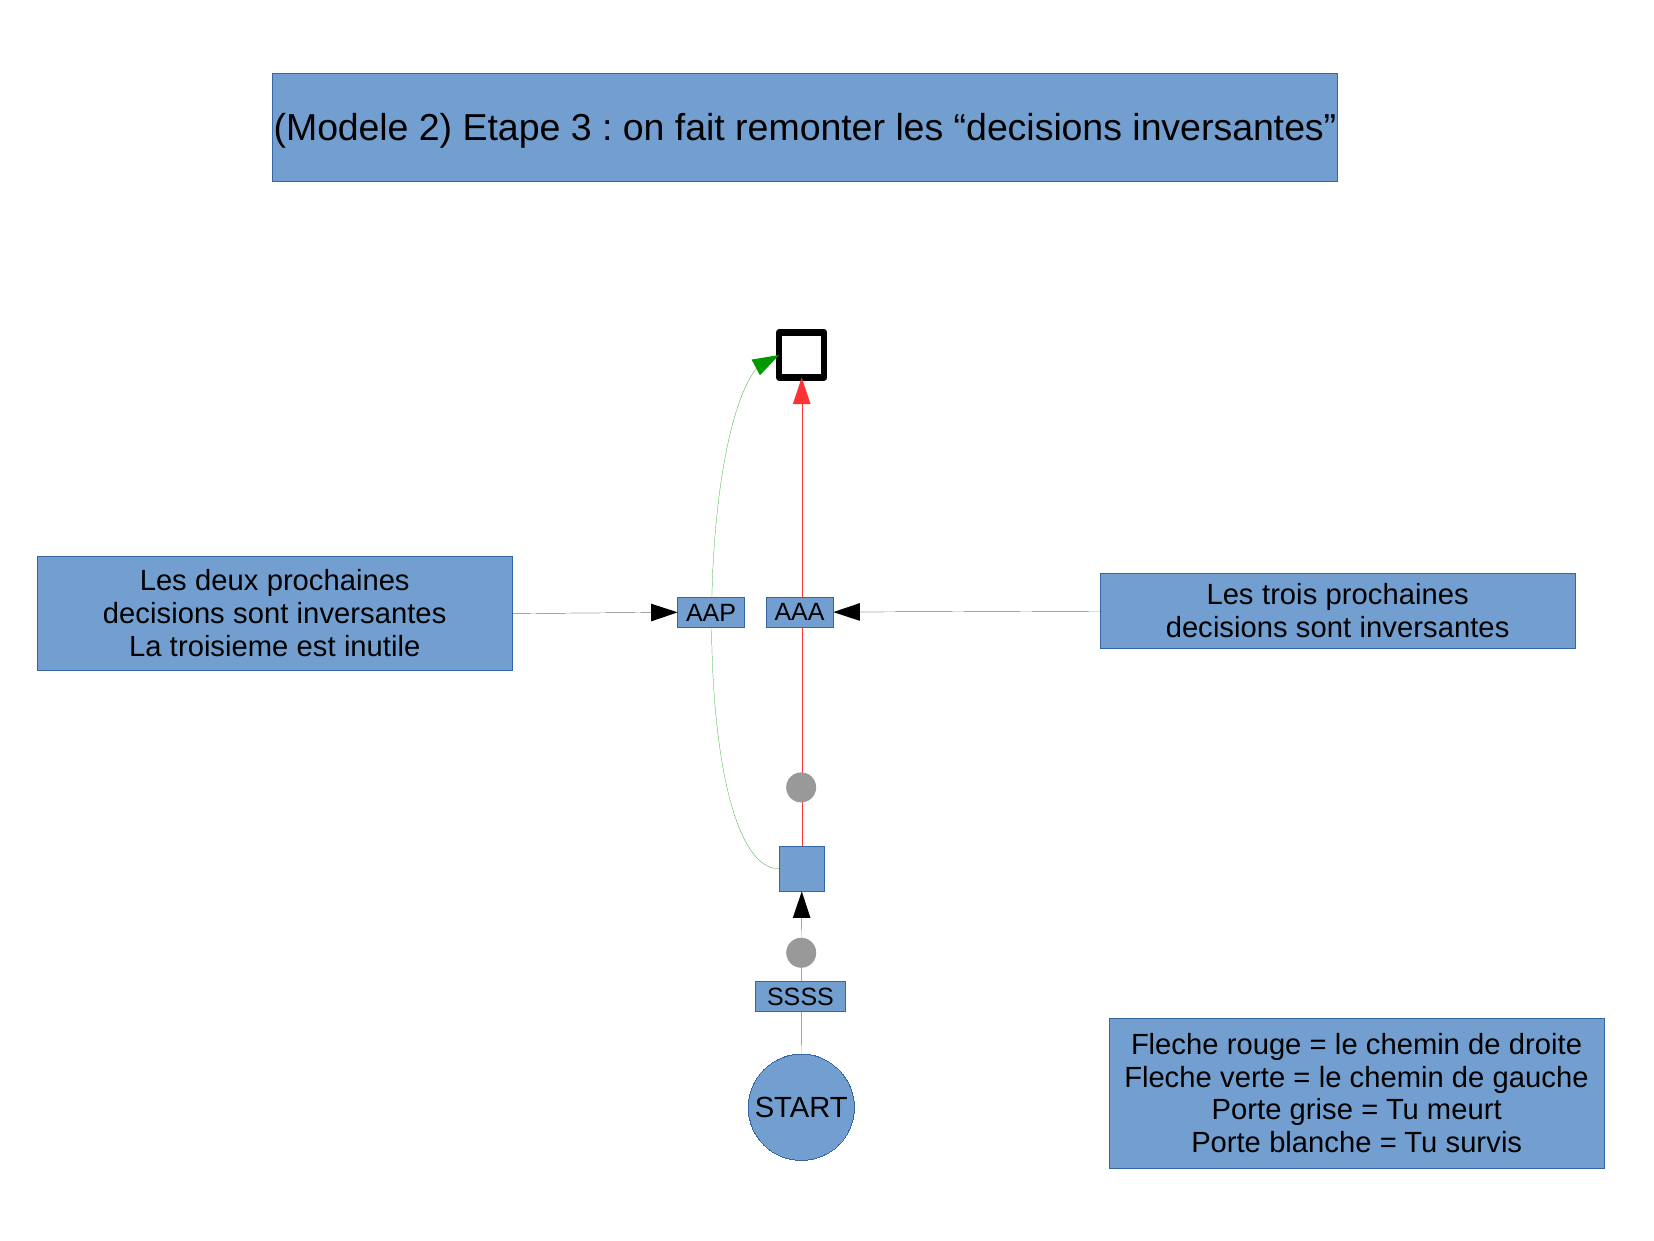

(Modele 2) Etape 3 : on fait remonter les “decisions inversantes”
Les deux prochaines
decisions sont inversantes
La troisieme est inutile
Les trois prochaines
decisions sont inversantes
AAA
AAP
SSSS
Fleche rouge = le chemin de gauche
Fleche verte = le chemin de droite
Porte grise = Tu meurt
Porte blanche = Tu survis
Fleche rouge = le chemin de droite
Fleche verte = le chemin de gauche
Porte grise = Tu meurt
Porte blanche = Tu survis
START